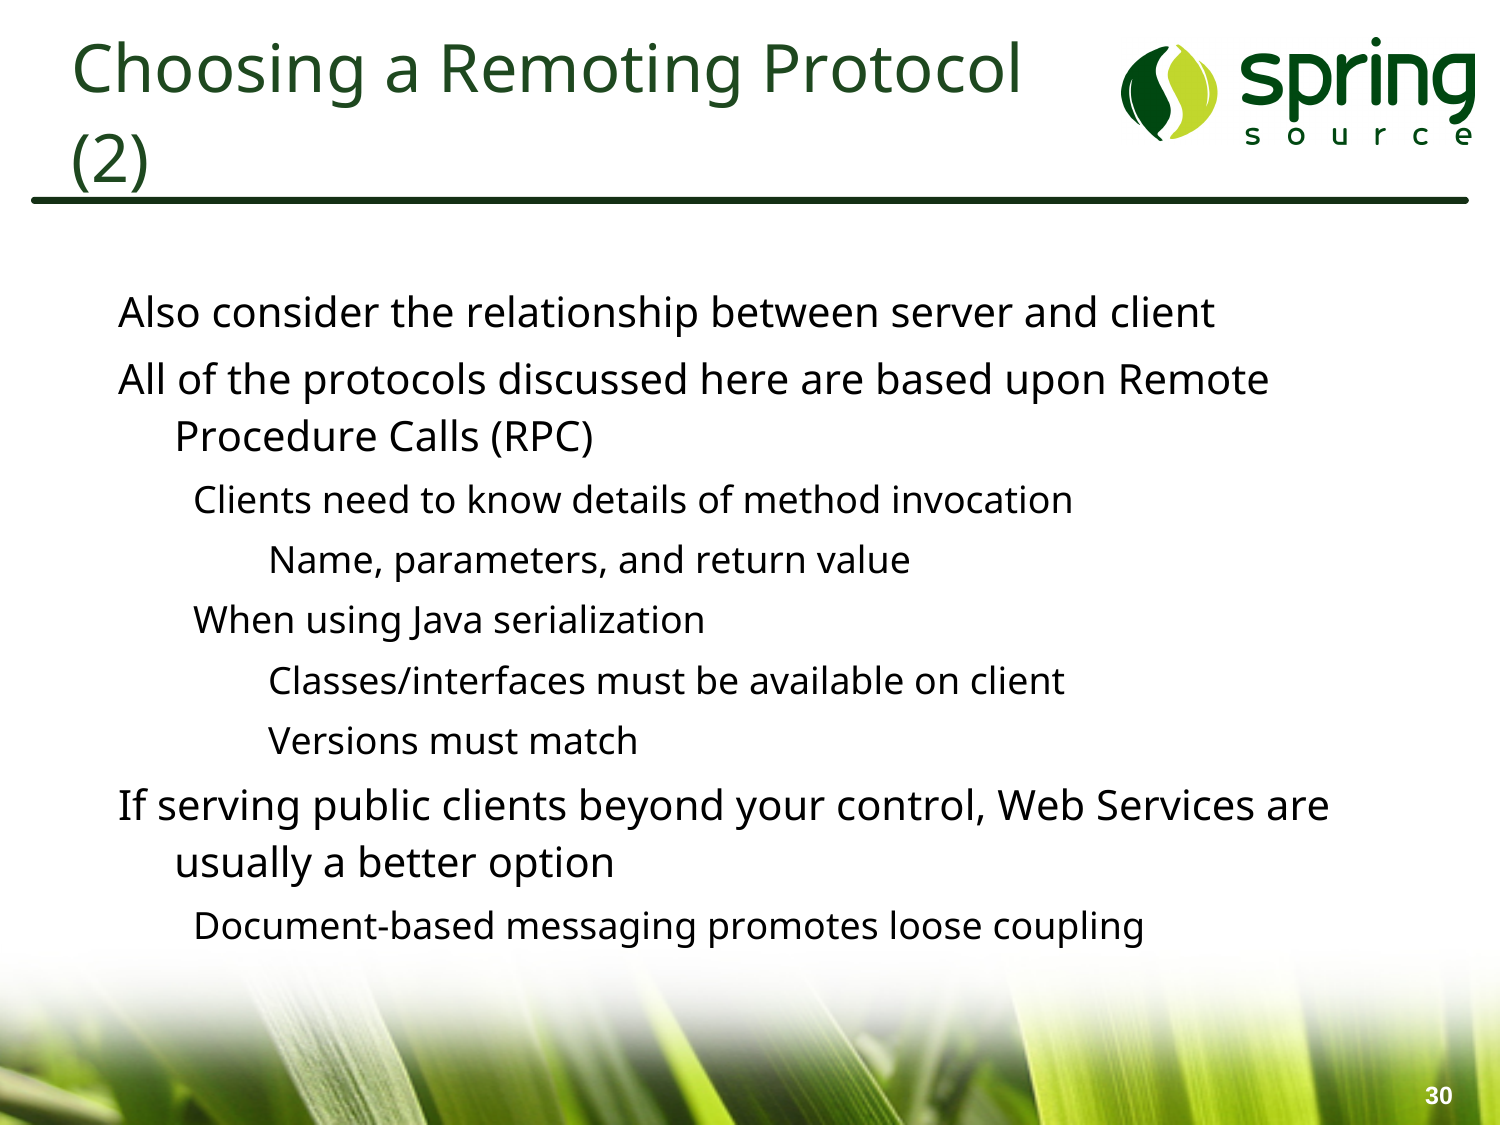

# Choosing a Remoting Protocol (2)
Also consider the relationship between server and client
All of the protocols discussed here are based upon Remote Procedure Calls (RPC)
Clients need to know details of method invocation
Name, parameters, and return value
When using Java serialization
Classes/interfaces must be available on client
Versions must match
If serving public clients beyond your control, Web Services are usually a better option
Document-based messaging promotes loose coupling